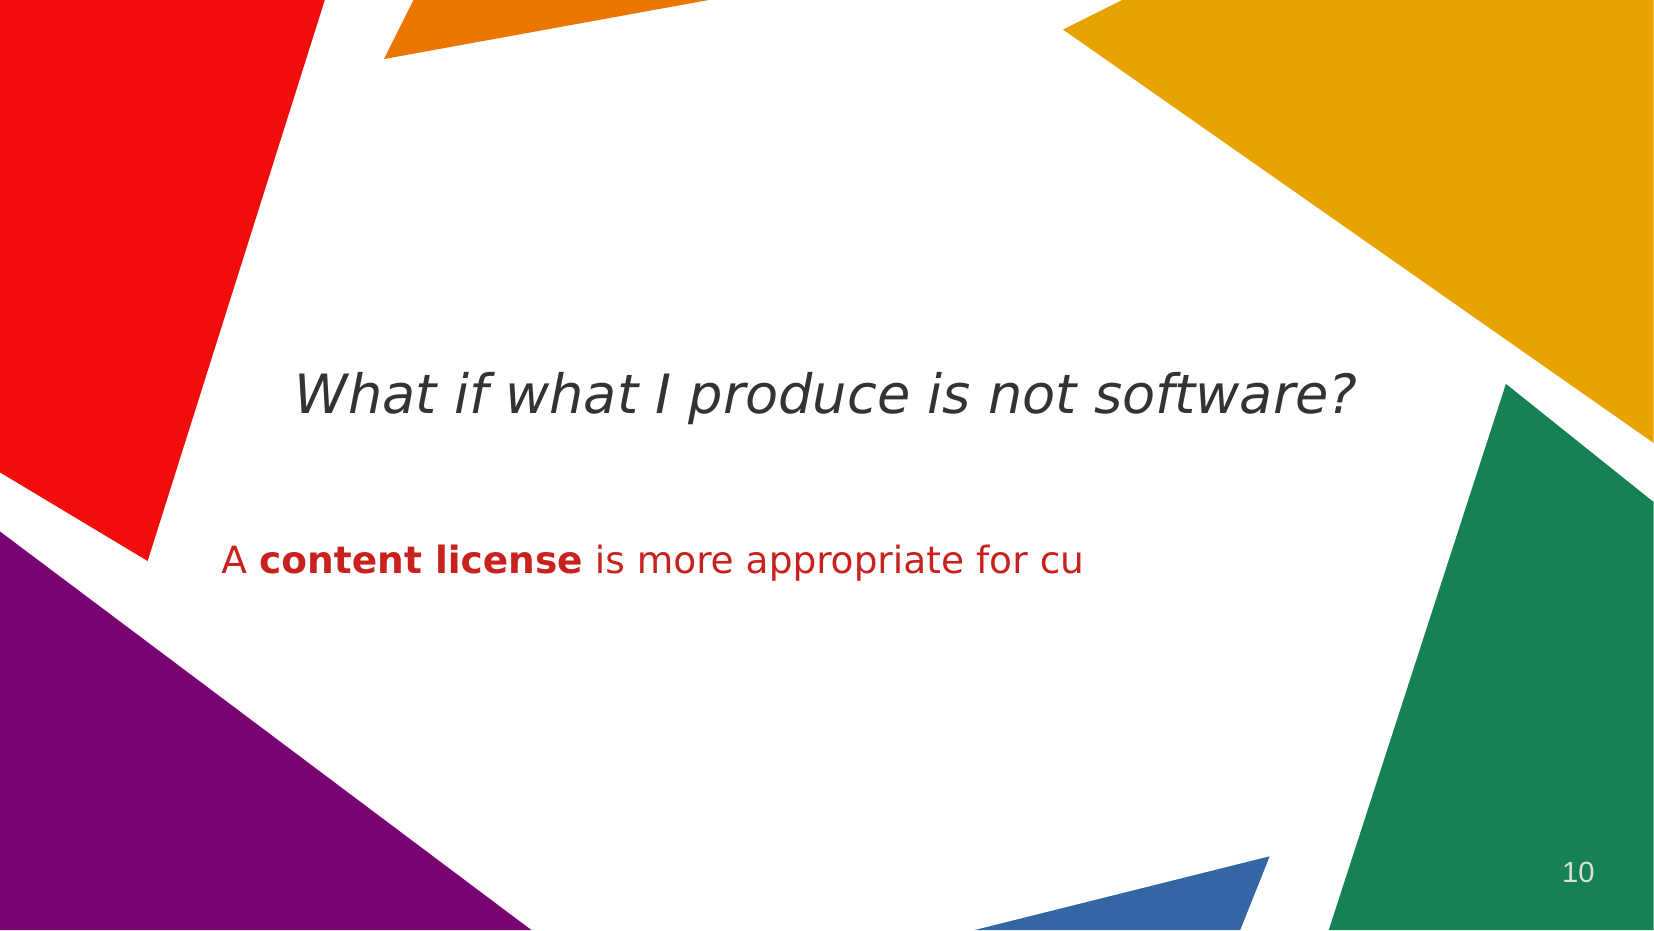

# What if what I produce is not software?
A content license is more appropriate for cu
10